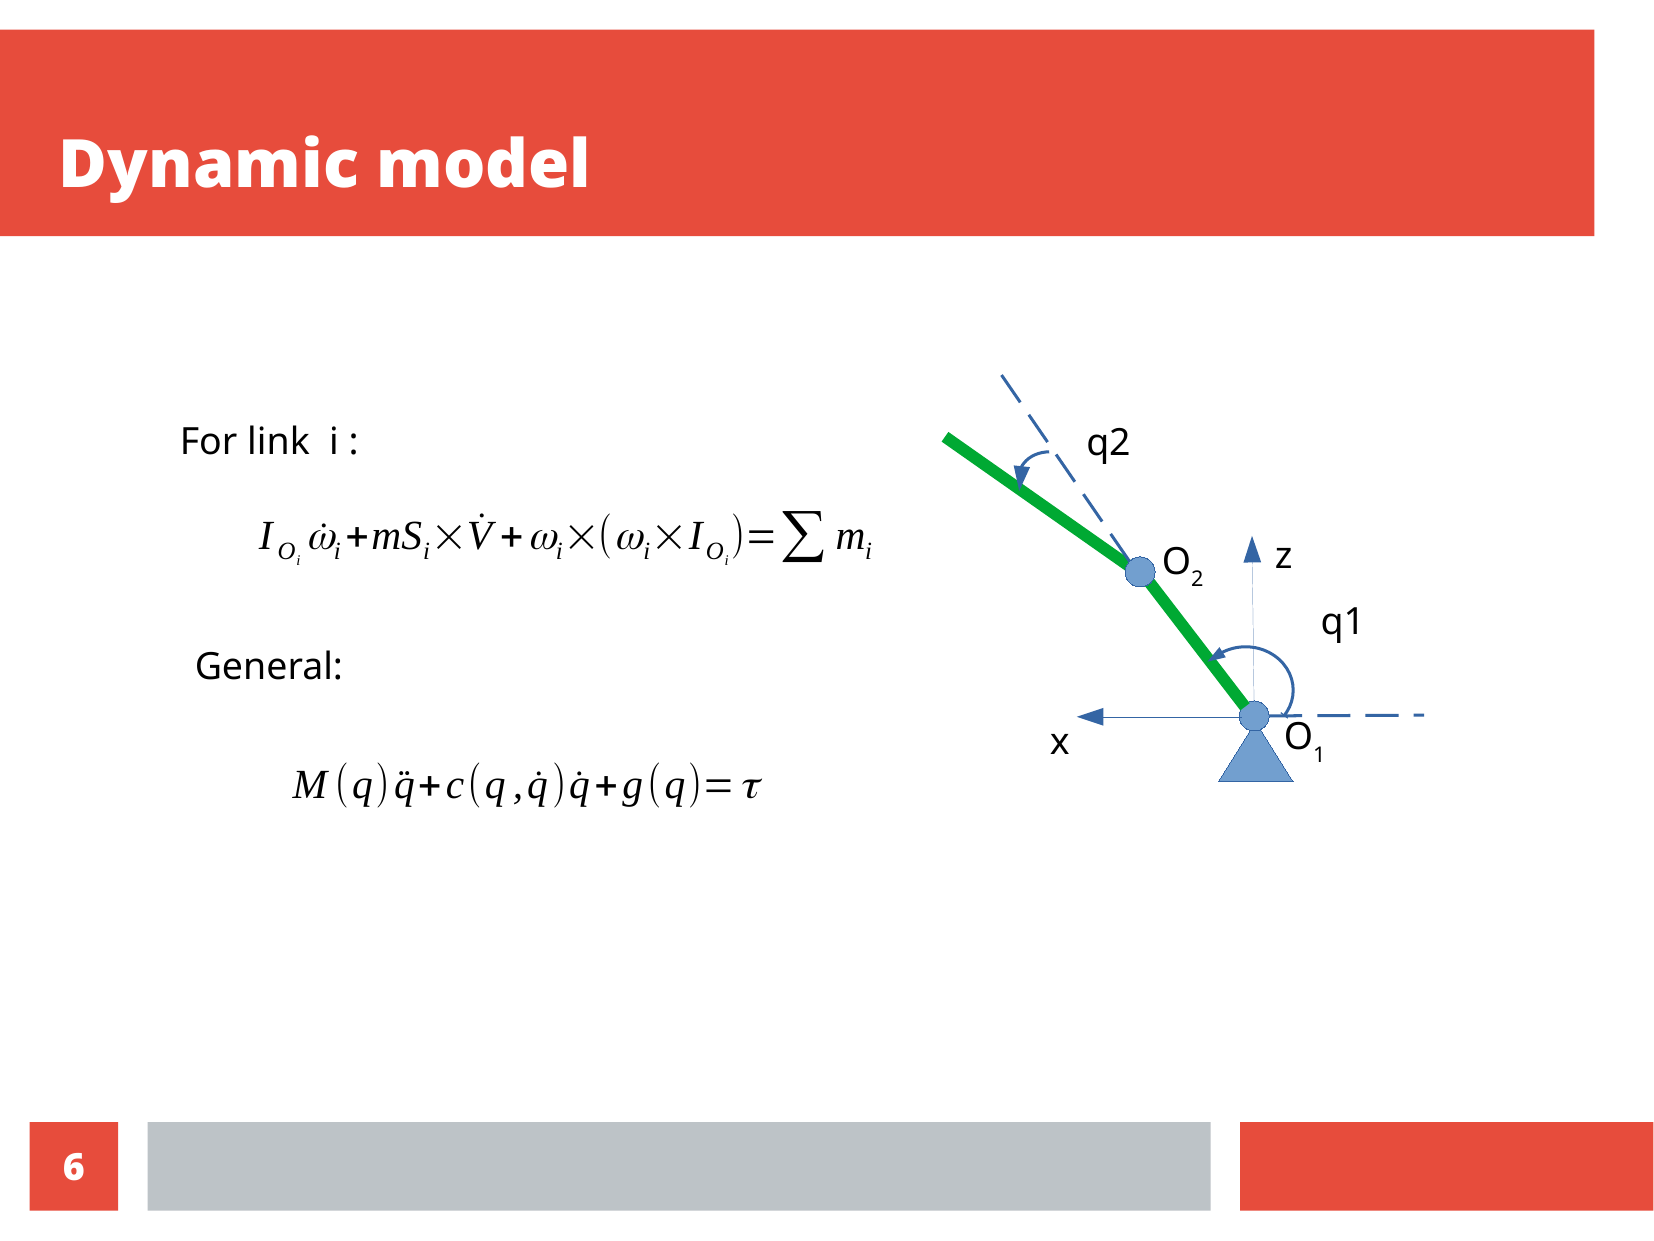

# Dynamic model
For link i :
q2
z
O2
q1
General:
O1
x
6